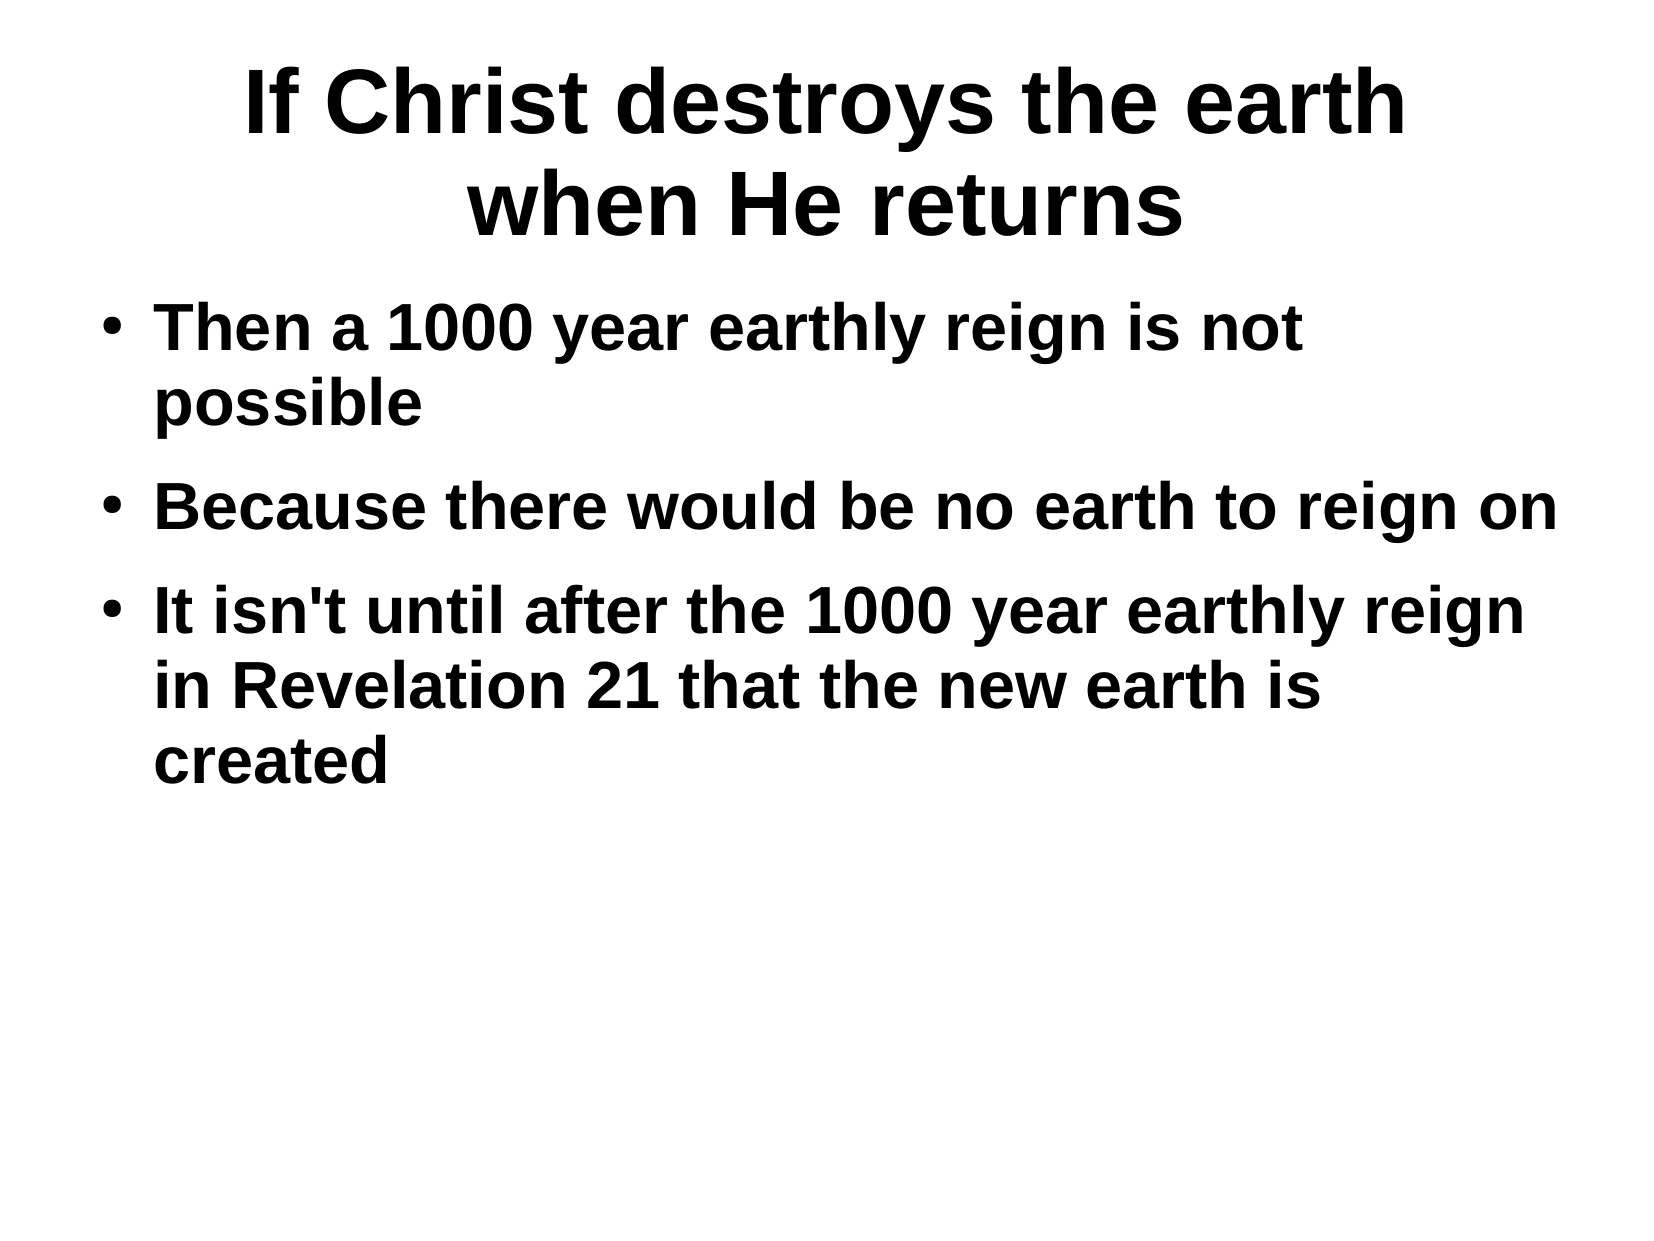

# If Christ destroys the earth when He returns
Then a 1000 year earthly reign is not possible
Because there would be no earth to reign on
It isn't until after the 1000 year earthly reign in Revelation 21 that the new earth is created